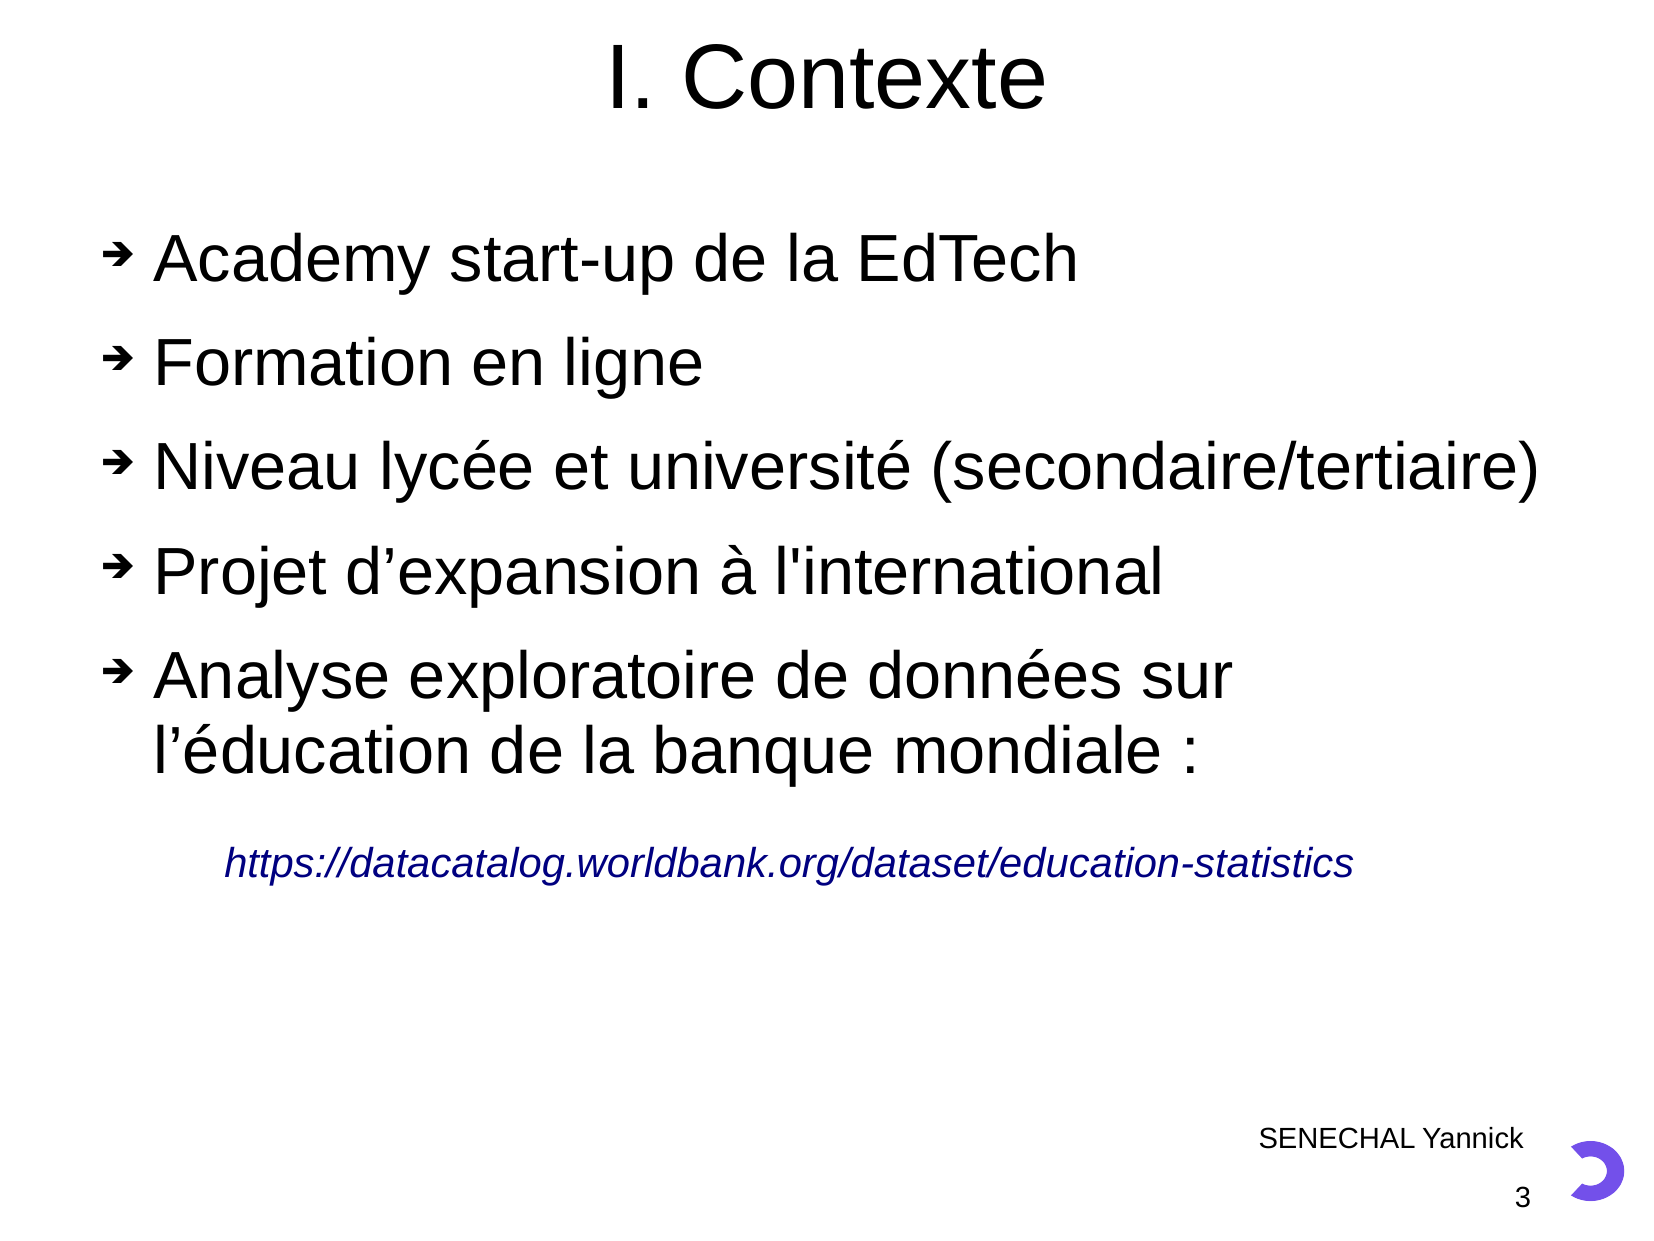

# I. Contexte
Academy start-up de la EdTech
Formation en ligne
Niveau lycée et université (secondaire/tertiaire)
Projet d’expansion à l'international
Analyse exploratoire de données sur l’éducation de la banque mondiale :
https://datacatalog.worldbank.org/dataset/education-statistics
SENECHAL Yannick
3